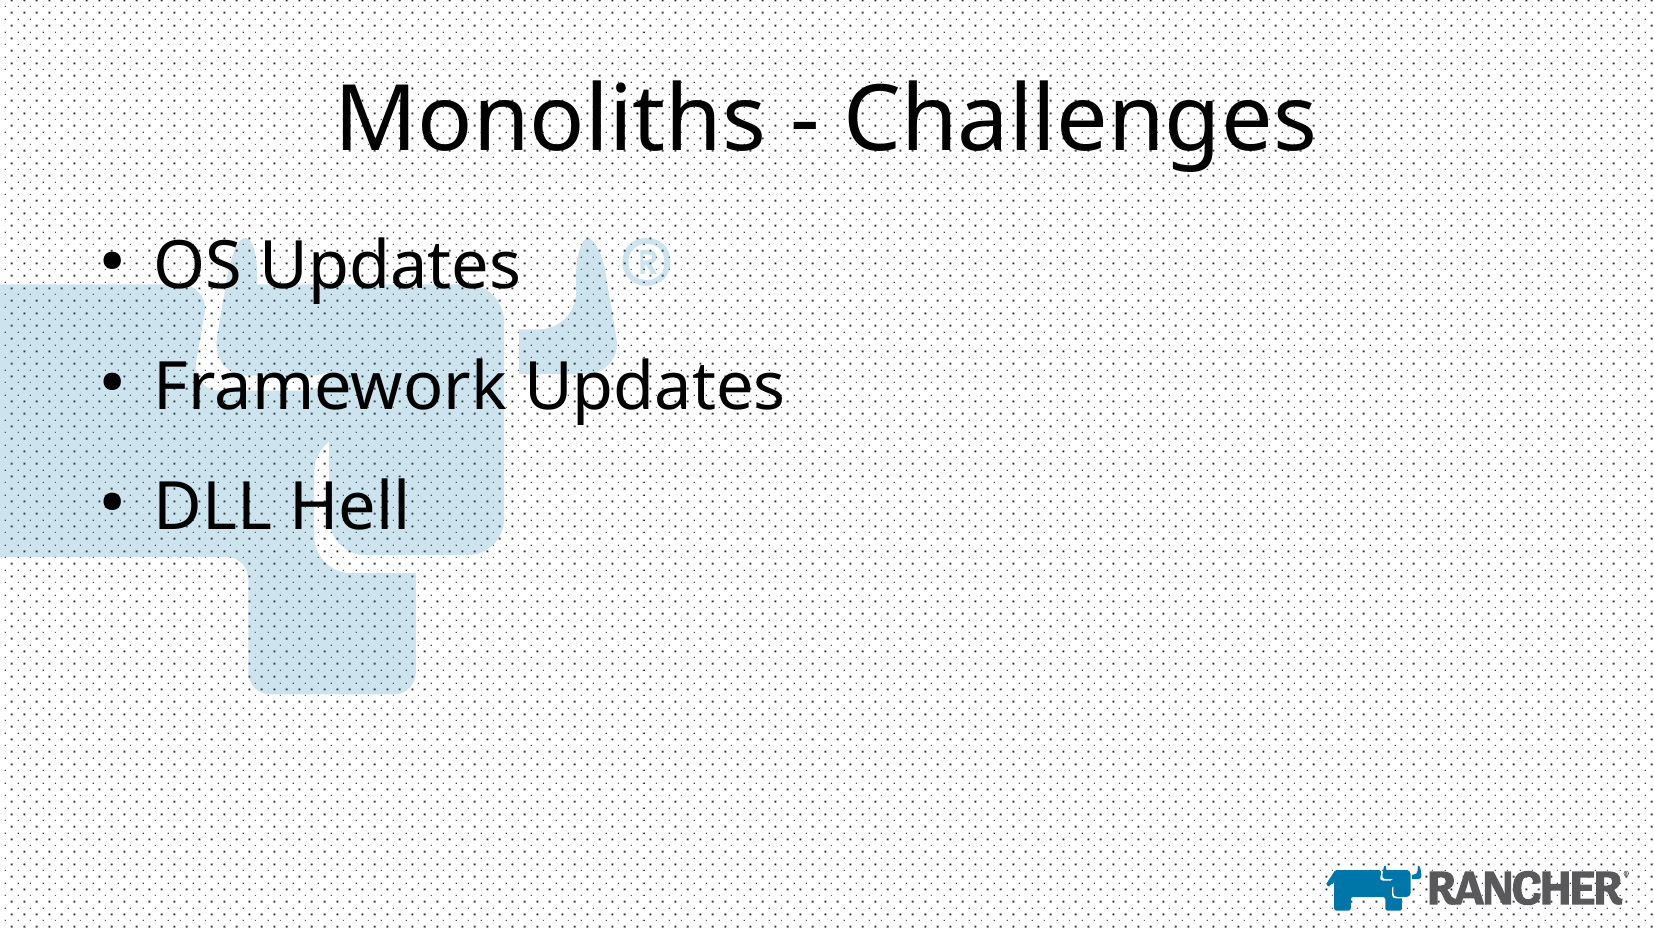

# Monoliths - Challenges
OS Updates
Framework Updates
DLL Hell